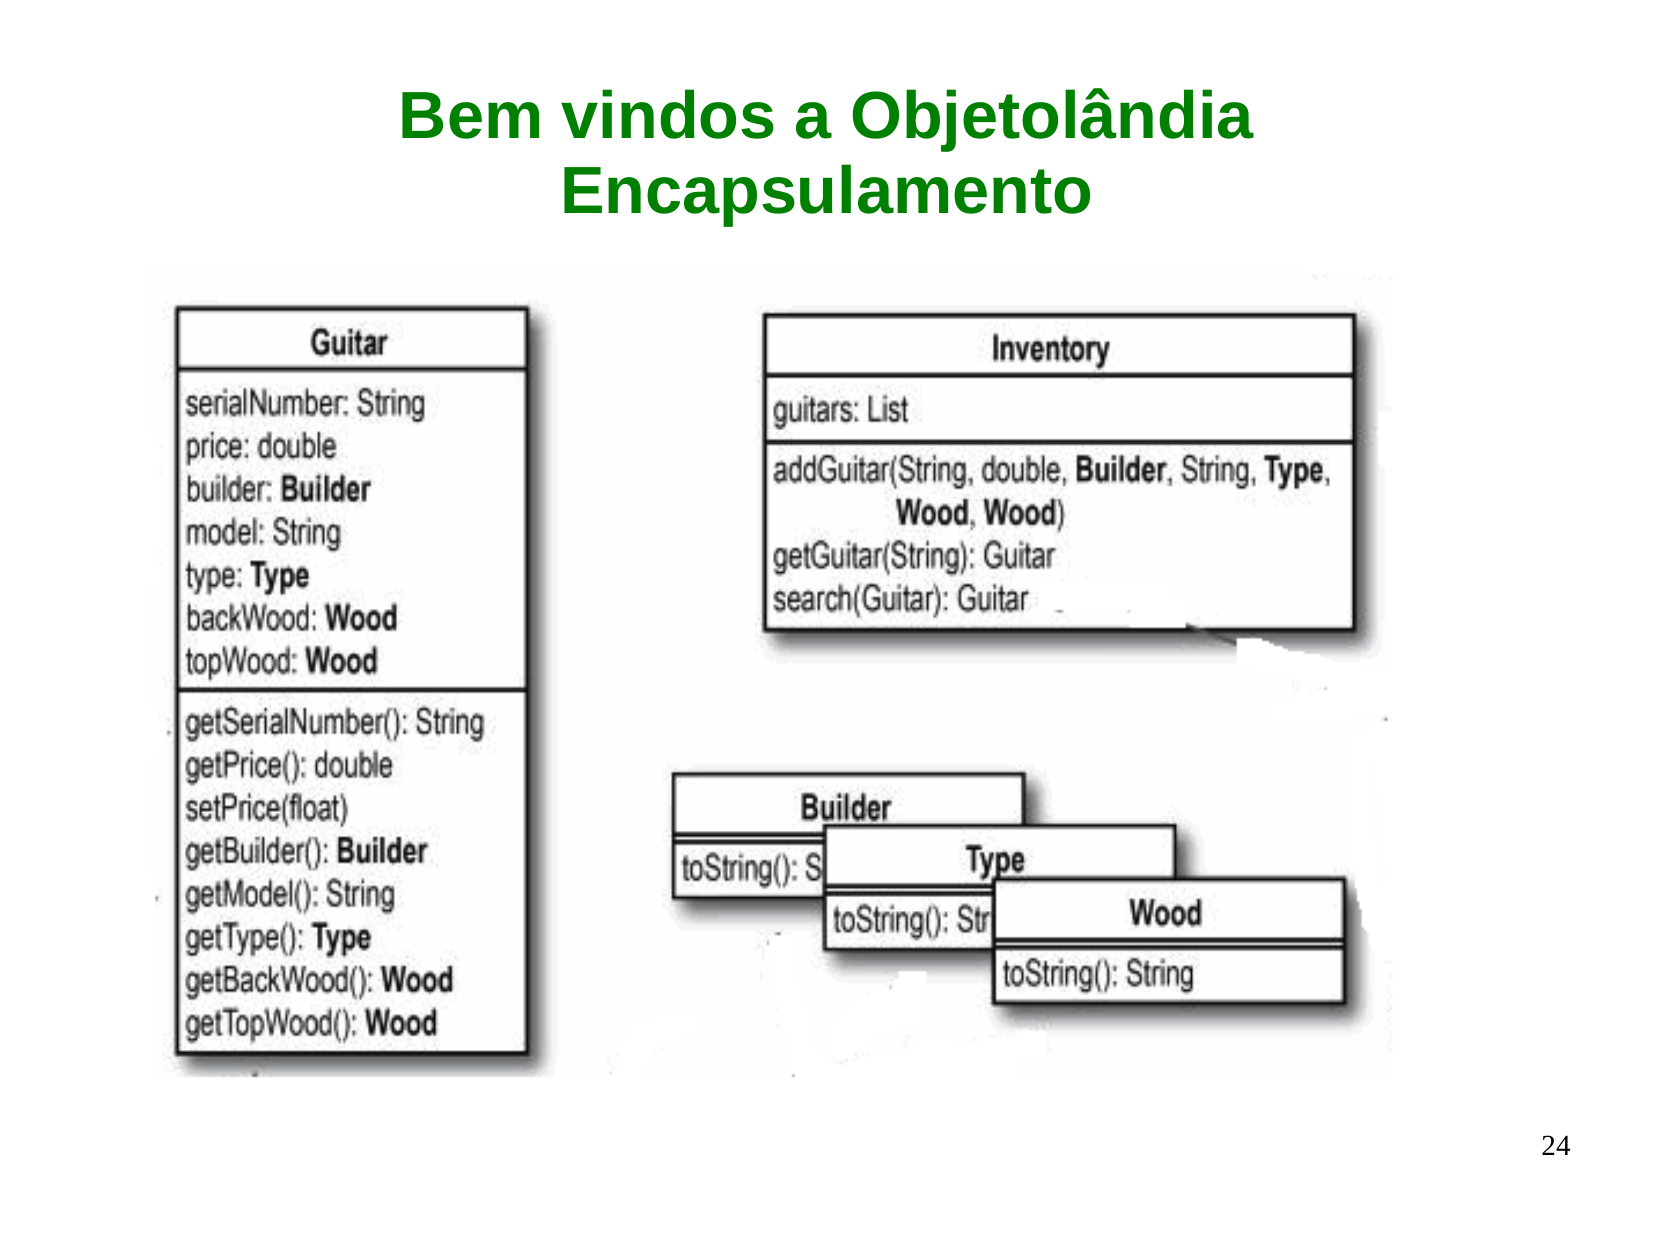

# Bem vindos a Objetolândia Encapsulamento
24